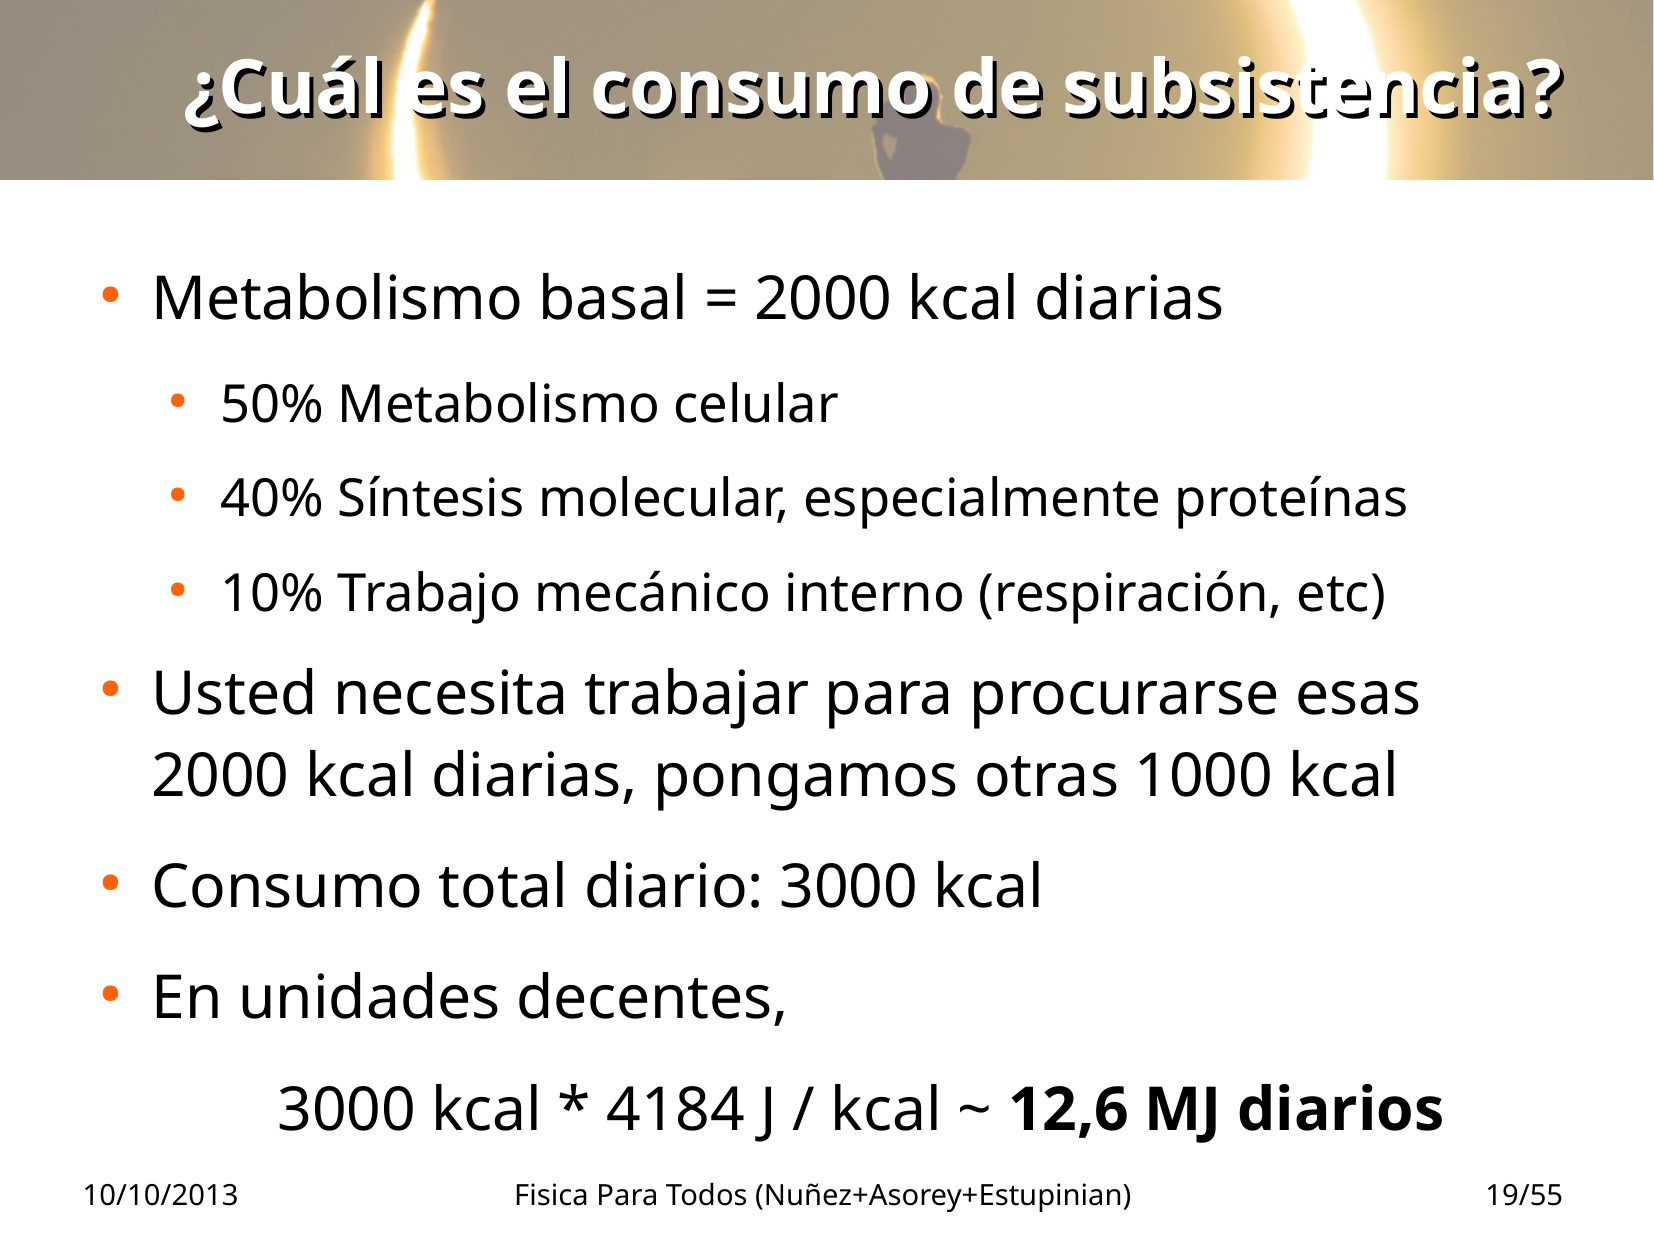

# ¿Cuál es el consumo de subsistencia?
Metabolismo basal = 2000 kcal diarias
50% Metabolismo celular
40% Síntesis molecular, especialmente proteínas
10% Trabajo mecánico interno (respiración, etc)
Usted necesita trabajar para procurarse esas 2000 kcal diarias, pongamos otras 1000 kcal
Consumo total diario: 3000 kcal
En unidades decentes,
3000 kcal * 4184 J / kcal ~ 12,6 MJ diarios
10/10/2013
Fisica Para Todos (Nuñez+Asorey+Estupinian)
19